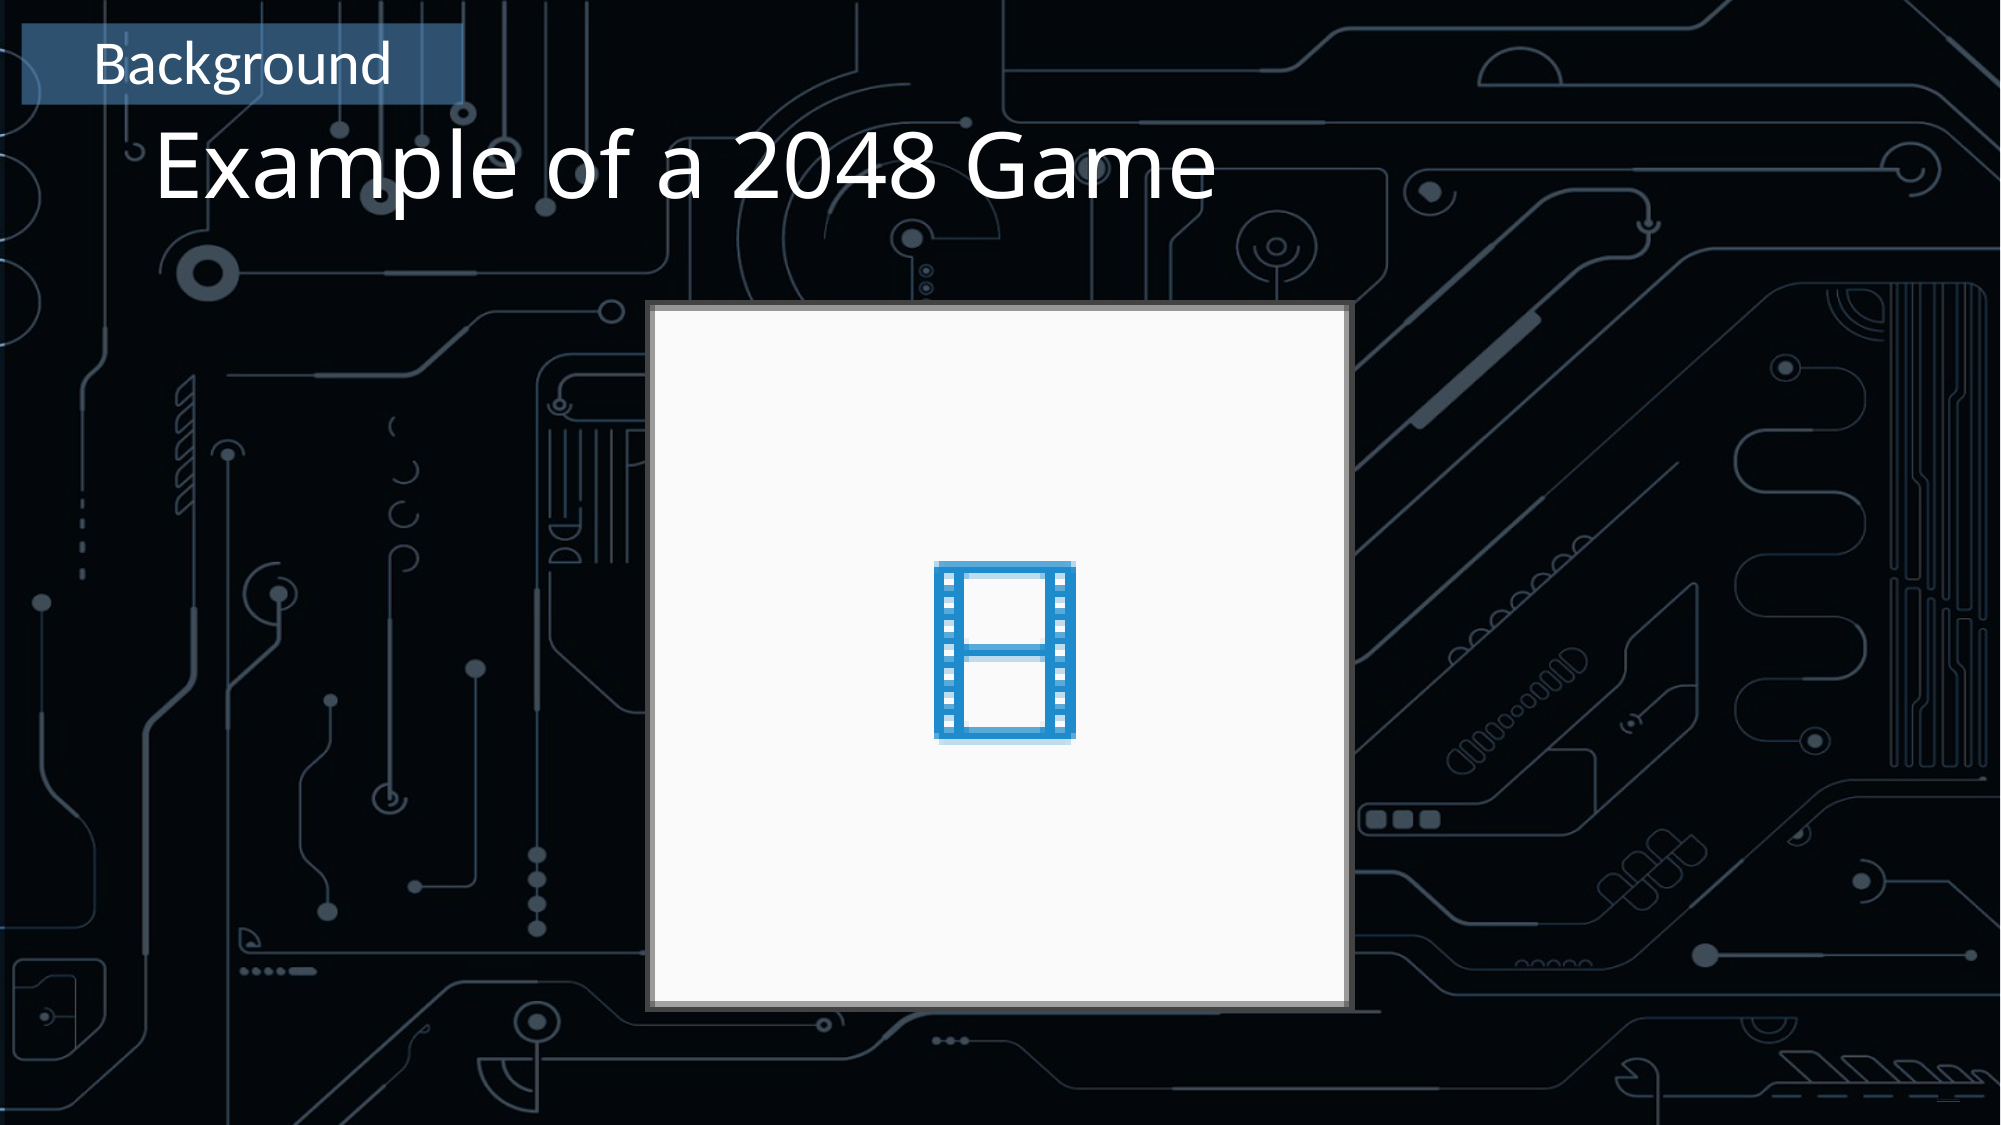

Background
# Example of a 2048 Game
Free PowerPoint Templates